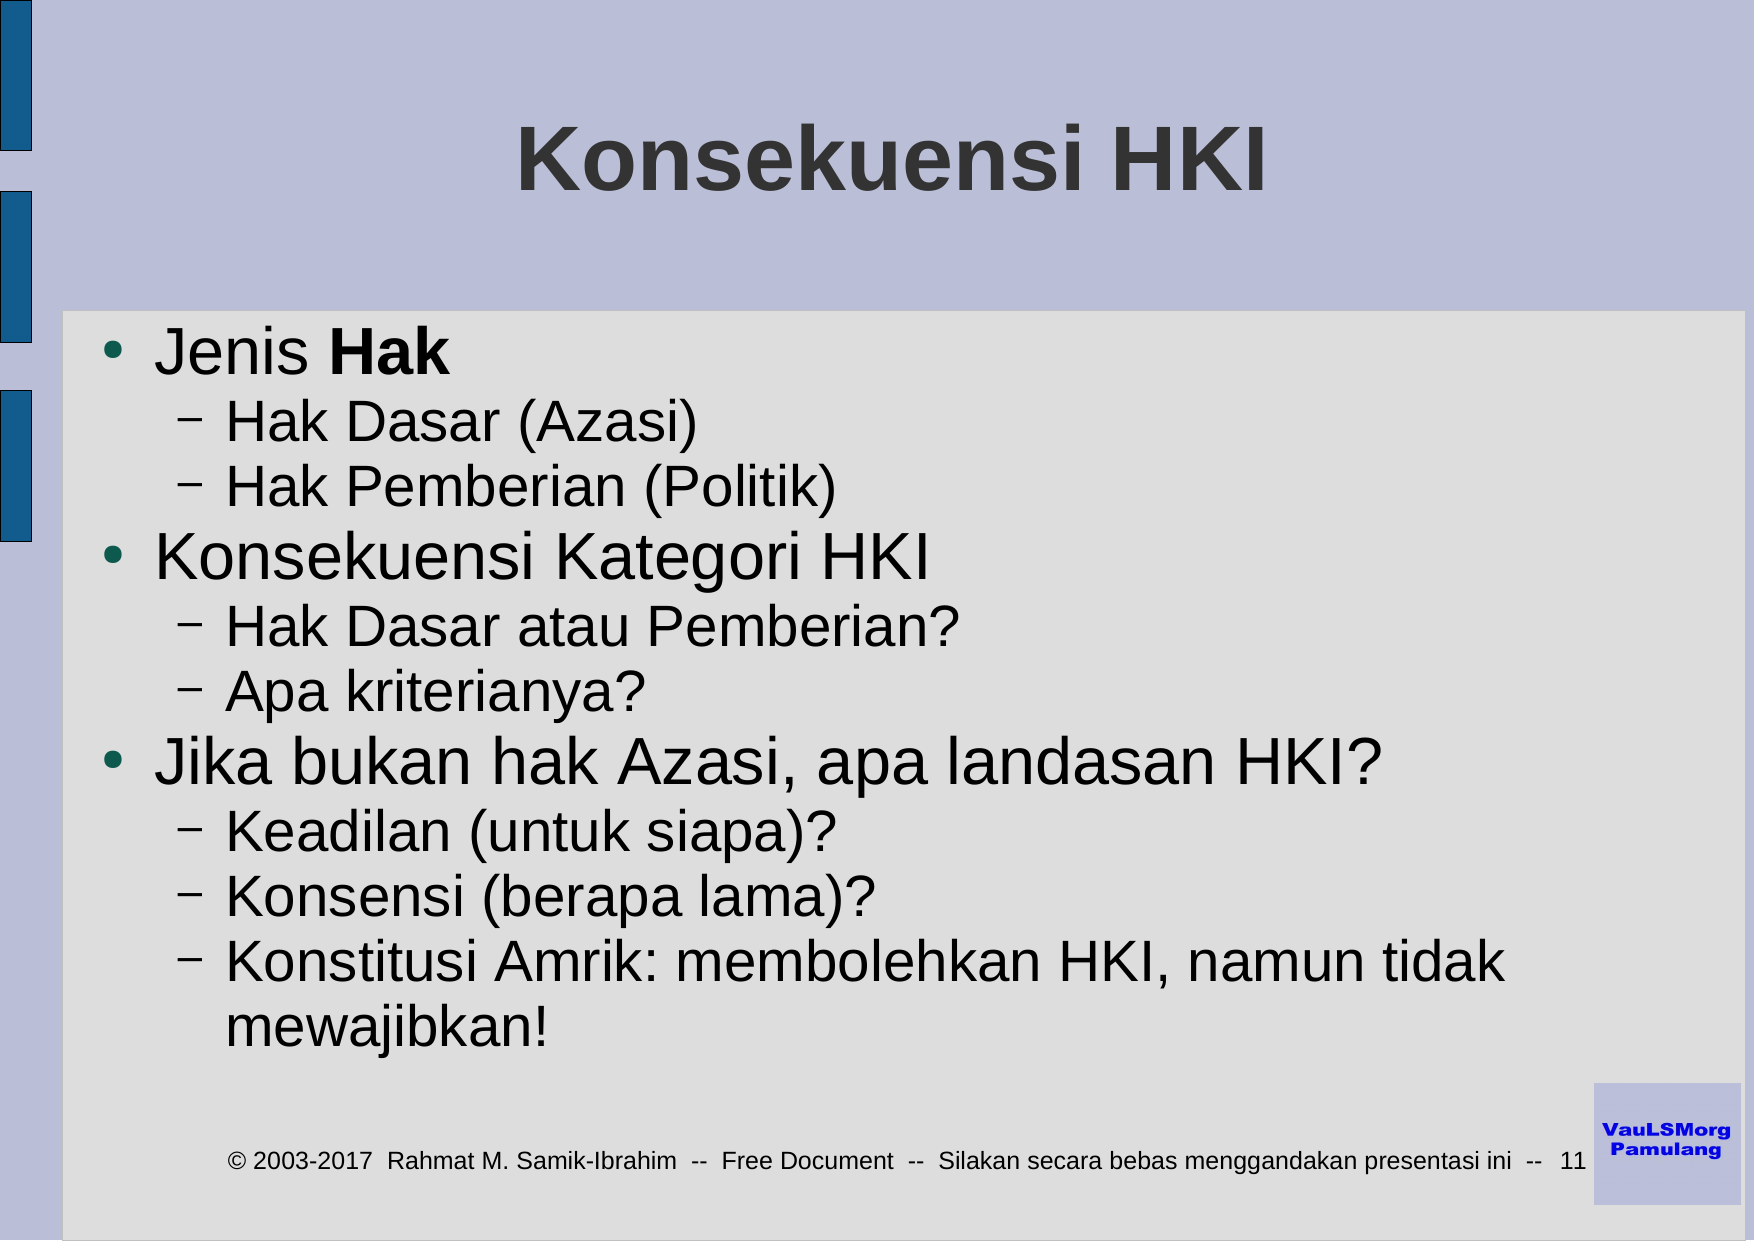

# Konsekuensi HKI
Jenis Hak
Hak Dasar (Azasi)
Hak Pemberian (Politik)
Konsekuensi Kategori HKI
Hak Dasar atau Pemberian?
Apa kriterianya?
Jika bukan hak Azasi, apa landasan HKI?
Keadilan (untuk siapa)?
Konsensi (berapa lama)?
Konstitusi Amrik: membolehkan HKI, namun tidak mewajibkan!